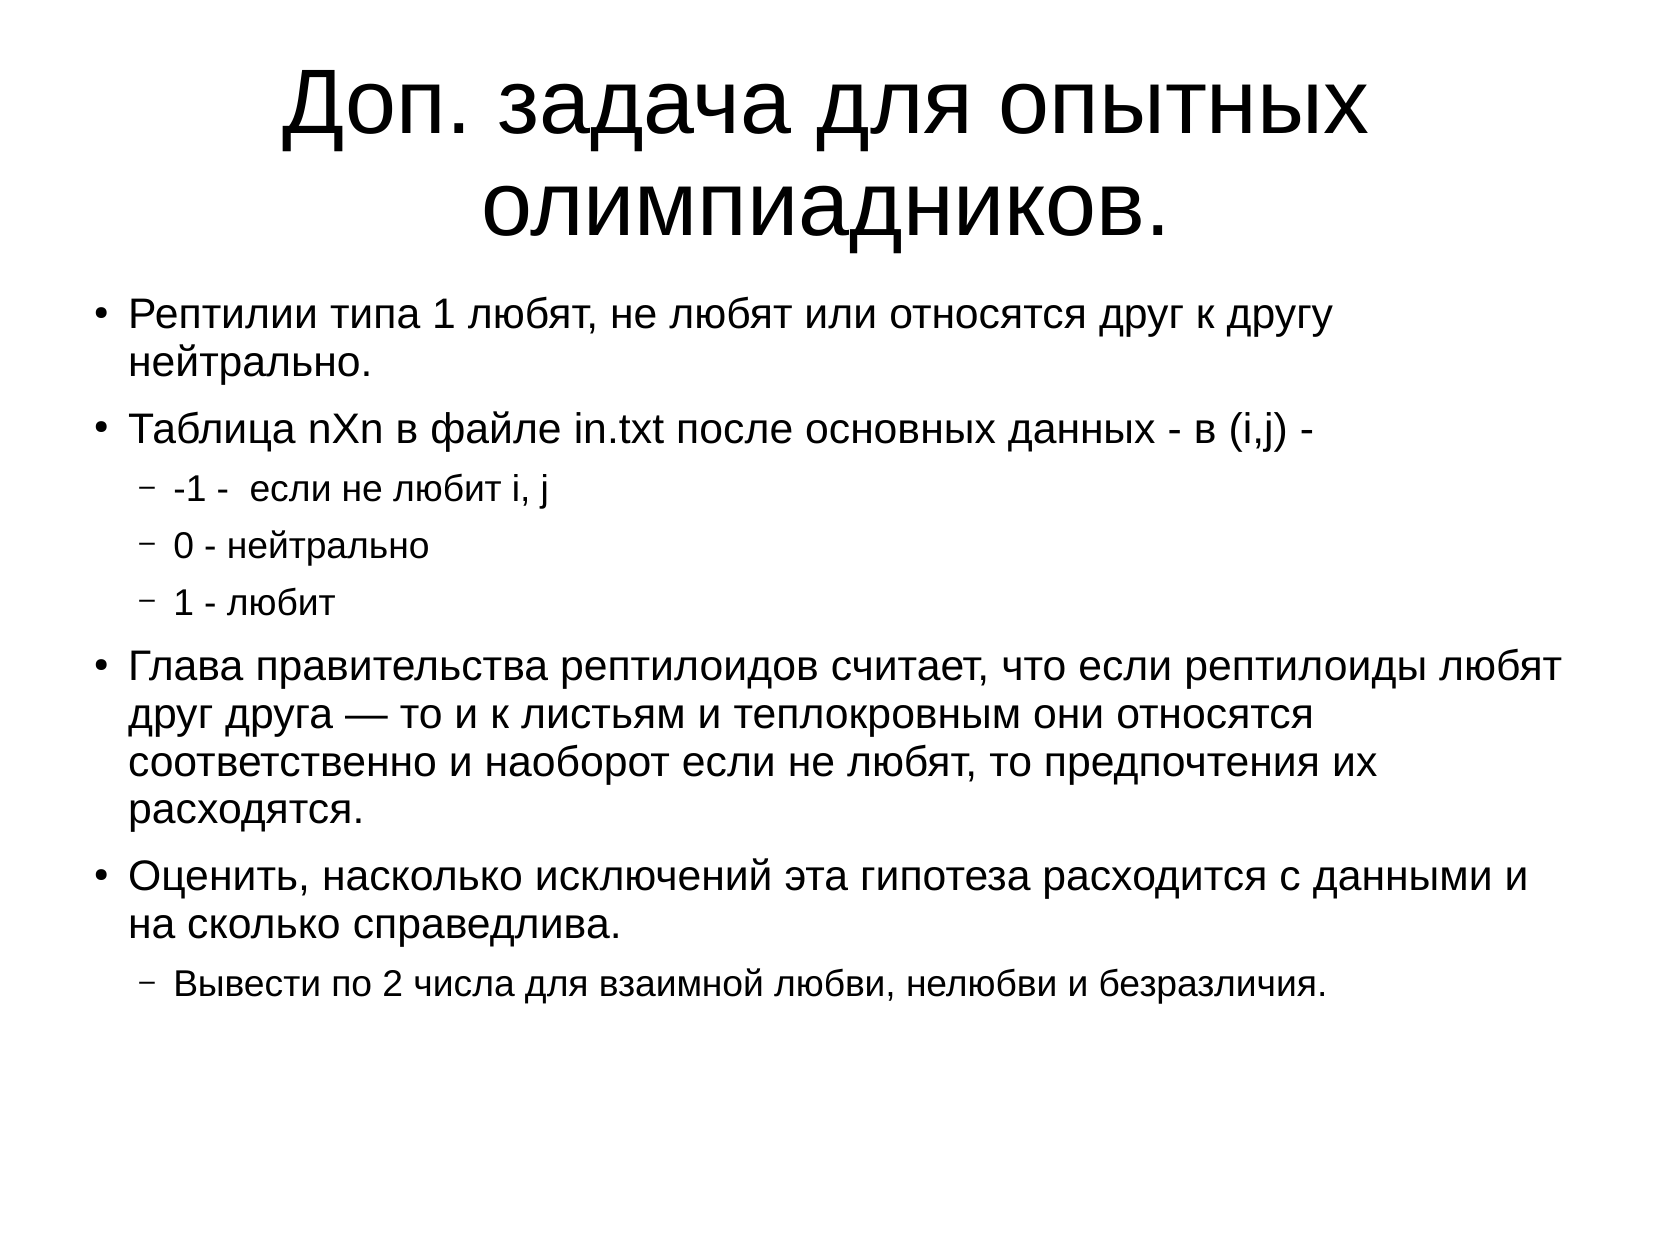

# Доп. задача для опытных олимпиадников.
Рептилии типа 1 любят, не любят или относятся друг к другу нейтрально.
Таблица nXn в файле in.txt после основных данных - в (i,j) -
-1 - если не любит i, j
0 - нейтрально
1 - любит
Глава правительства рептилоидов считает, что если рептилоиды любят друг друга — то и к листьям и теплокровным они относятся соответственно и наоборот если не любят, то предпочтения их расходятся.
Оценить, насколько исключений эта гипотеза расходится с данными и на сколько справедлива.
Вывести по 2 числа для взаимной любви, нелюбви и безразличия.